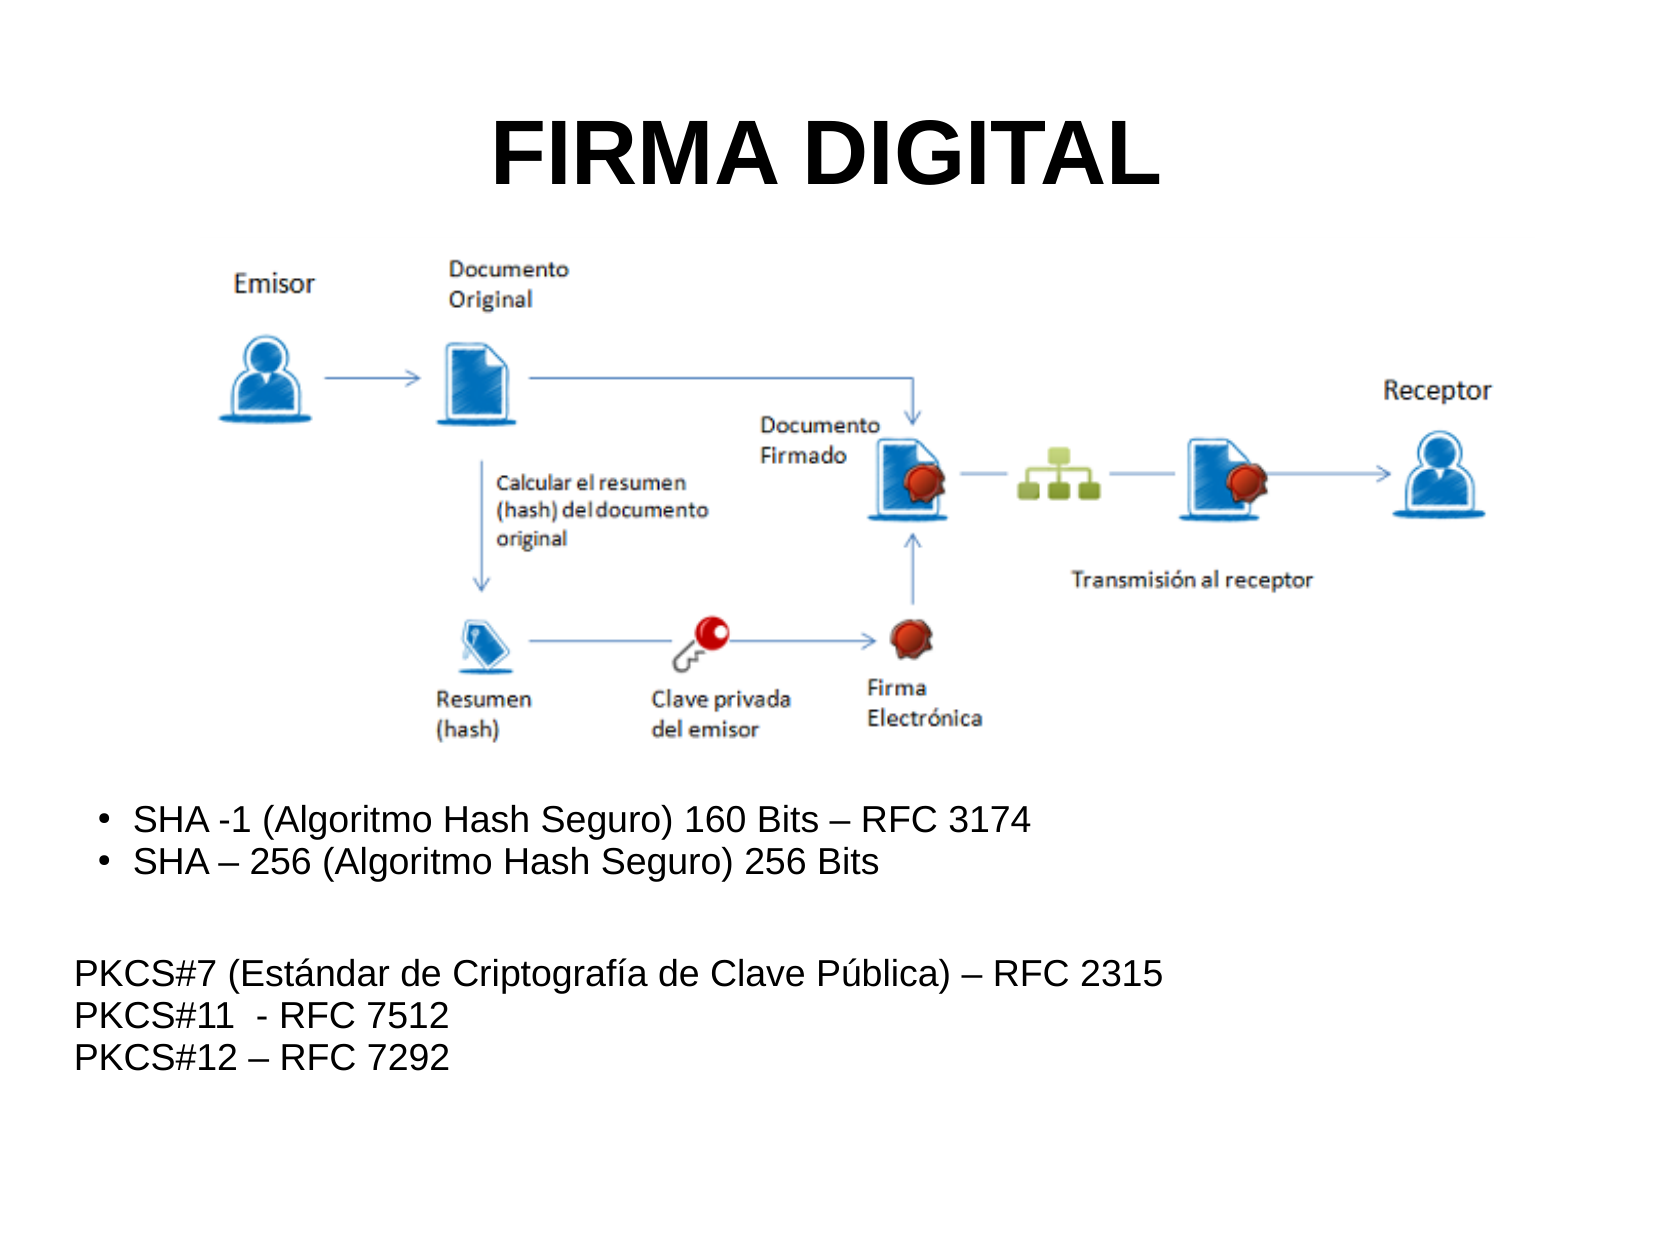

# FIRMA DIGITAL
SHA -1 (Algoritmo Hash Seguro) 160 Bits – RFC 3174
SHA – 256 (Algoritmo Hash Seguro) 256 Bits
PKCS#7 (Estándar de Criptografía de Clave Pública) – RFC 2315
PKCS#11 - RFC 7512
PKCS#12 – RFC 7292